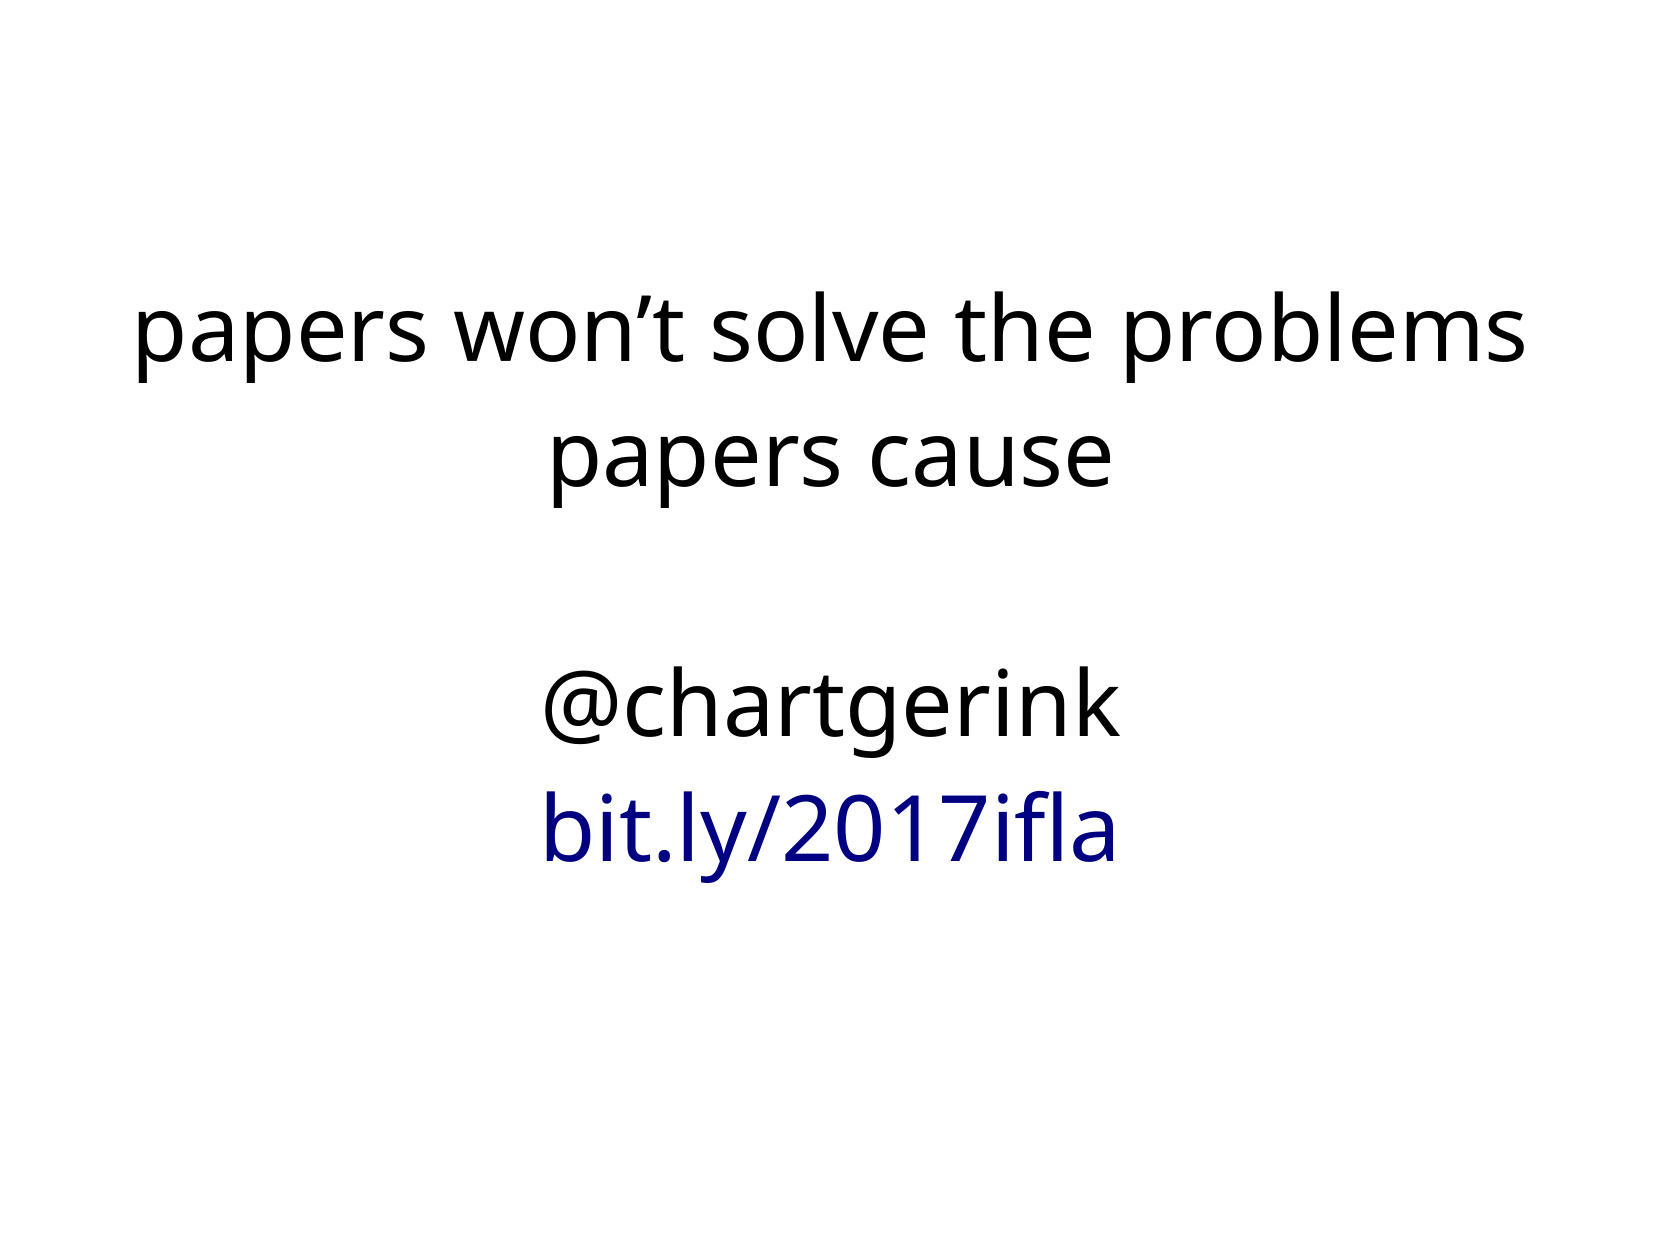

# papers won’t solve the problems papers cause @chartgerink bit.ly/2017ifla